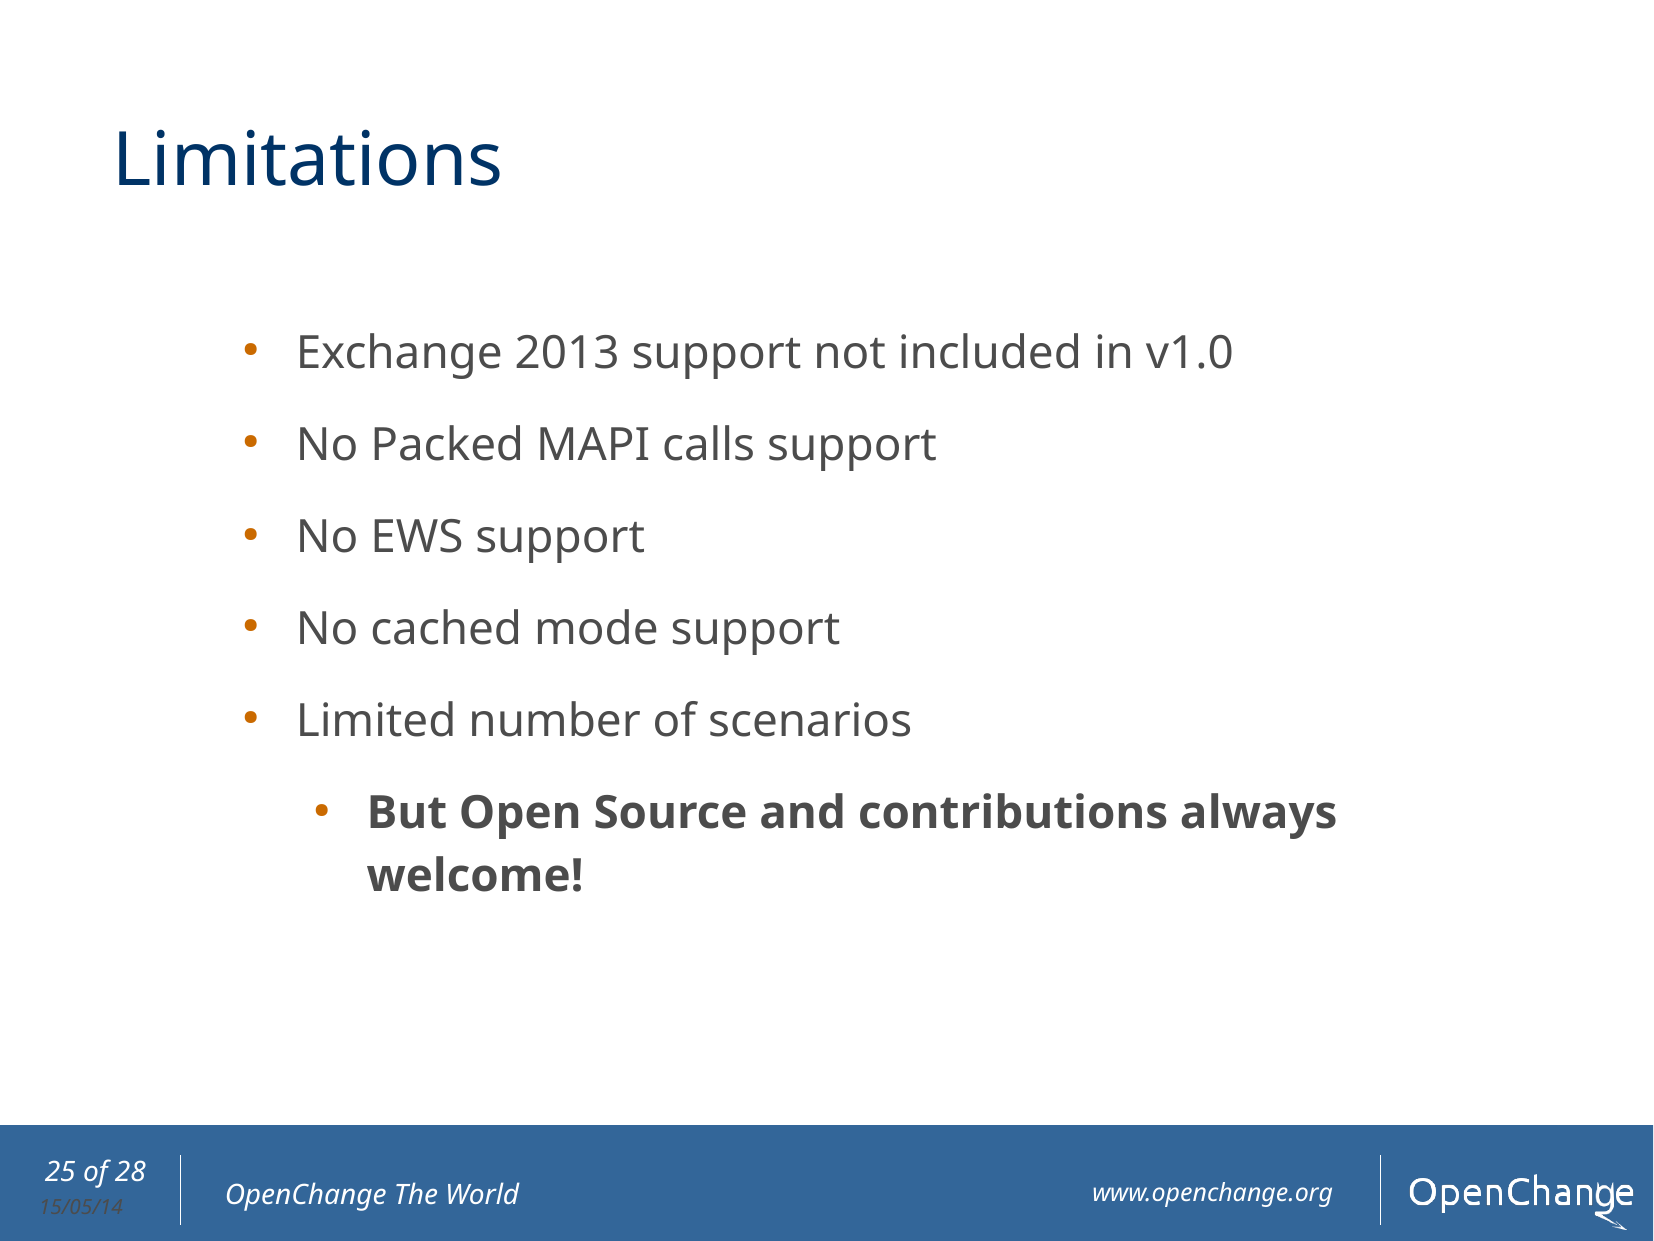

# Limitations
Exchange 2013 support not included in v1.0
No Packed MAPI calls support
No EWS support
No cached mode support
Limited number of scenarios
But Open Source and contributions always welcome!